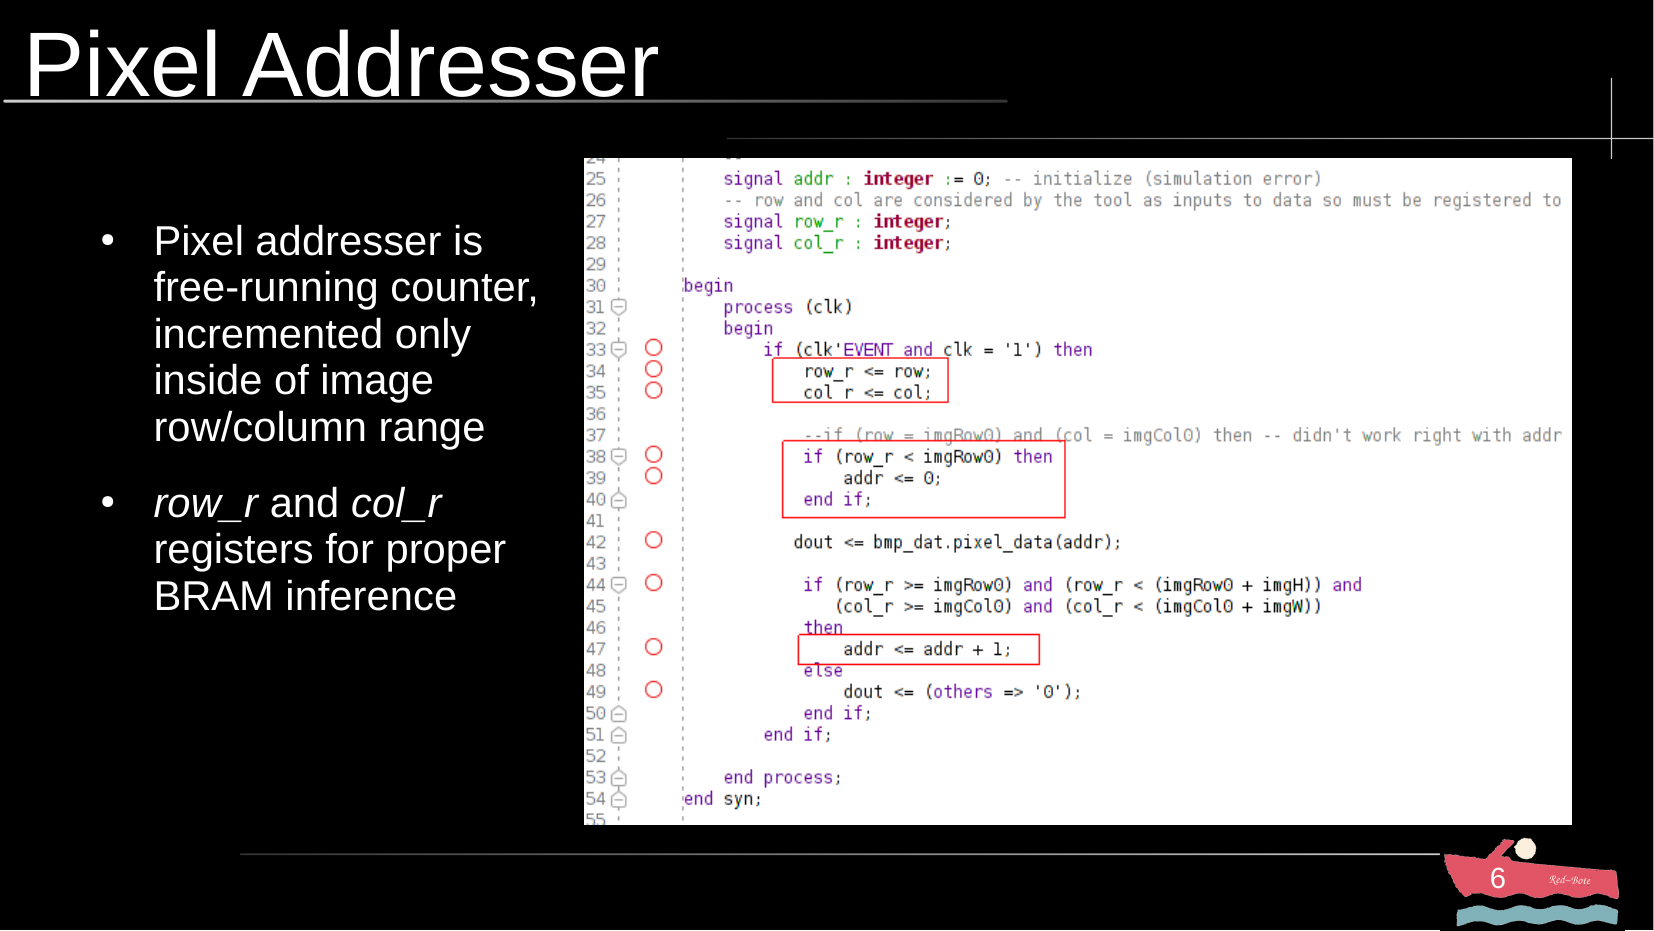

# Pixel Addresser
Pixel addresser is free-running counter, incremented only inside of image row/column range
row_r and col_r registers for proper BRAM inference
6